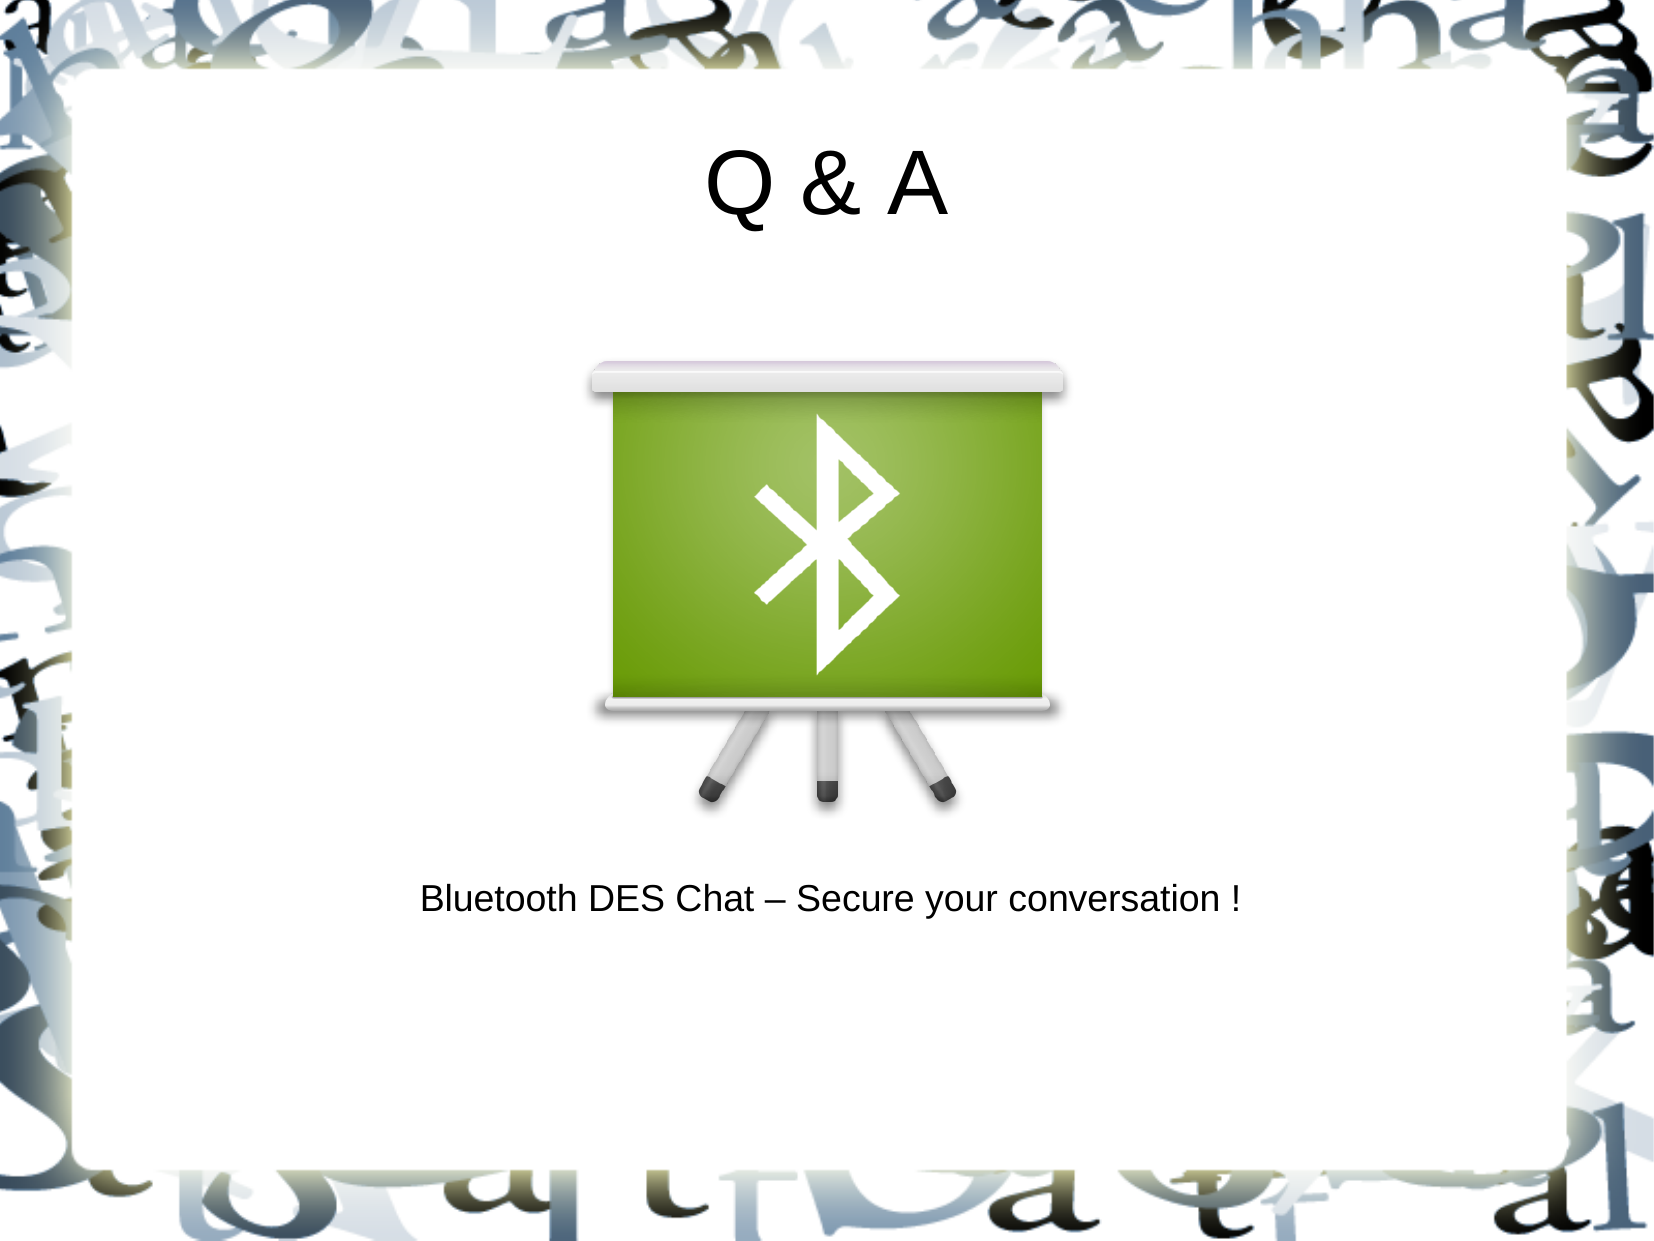

# Q & A
Bluetooth DES Chat – Secure your conversation !